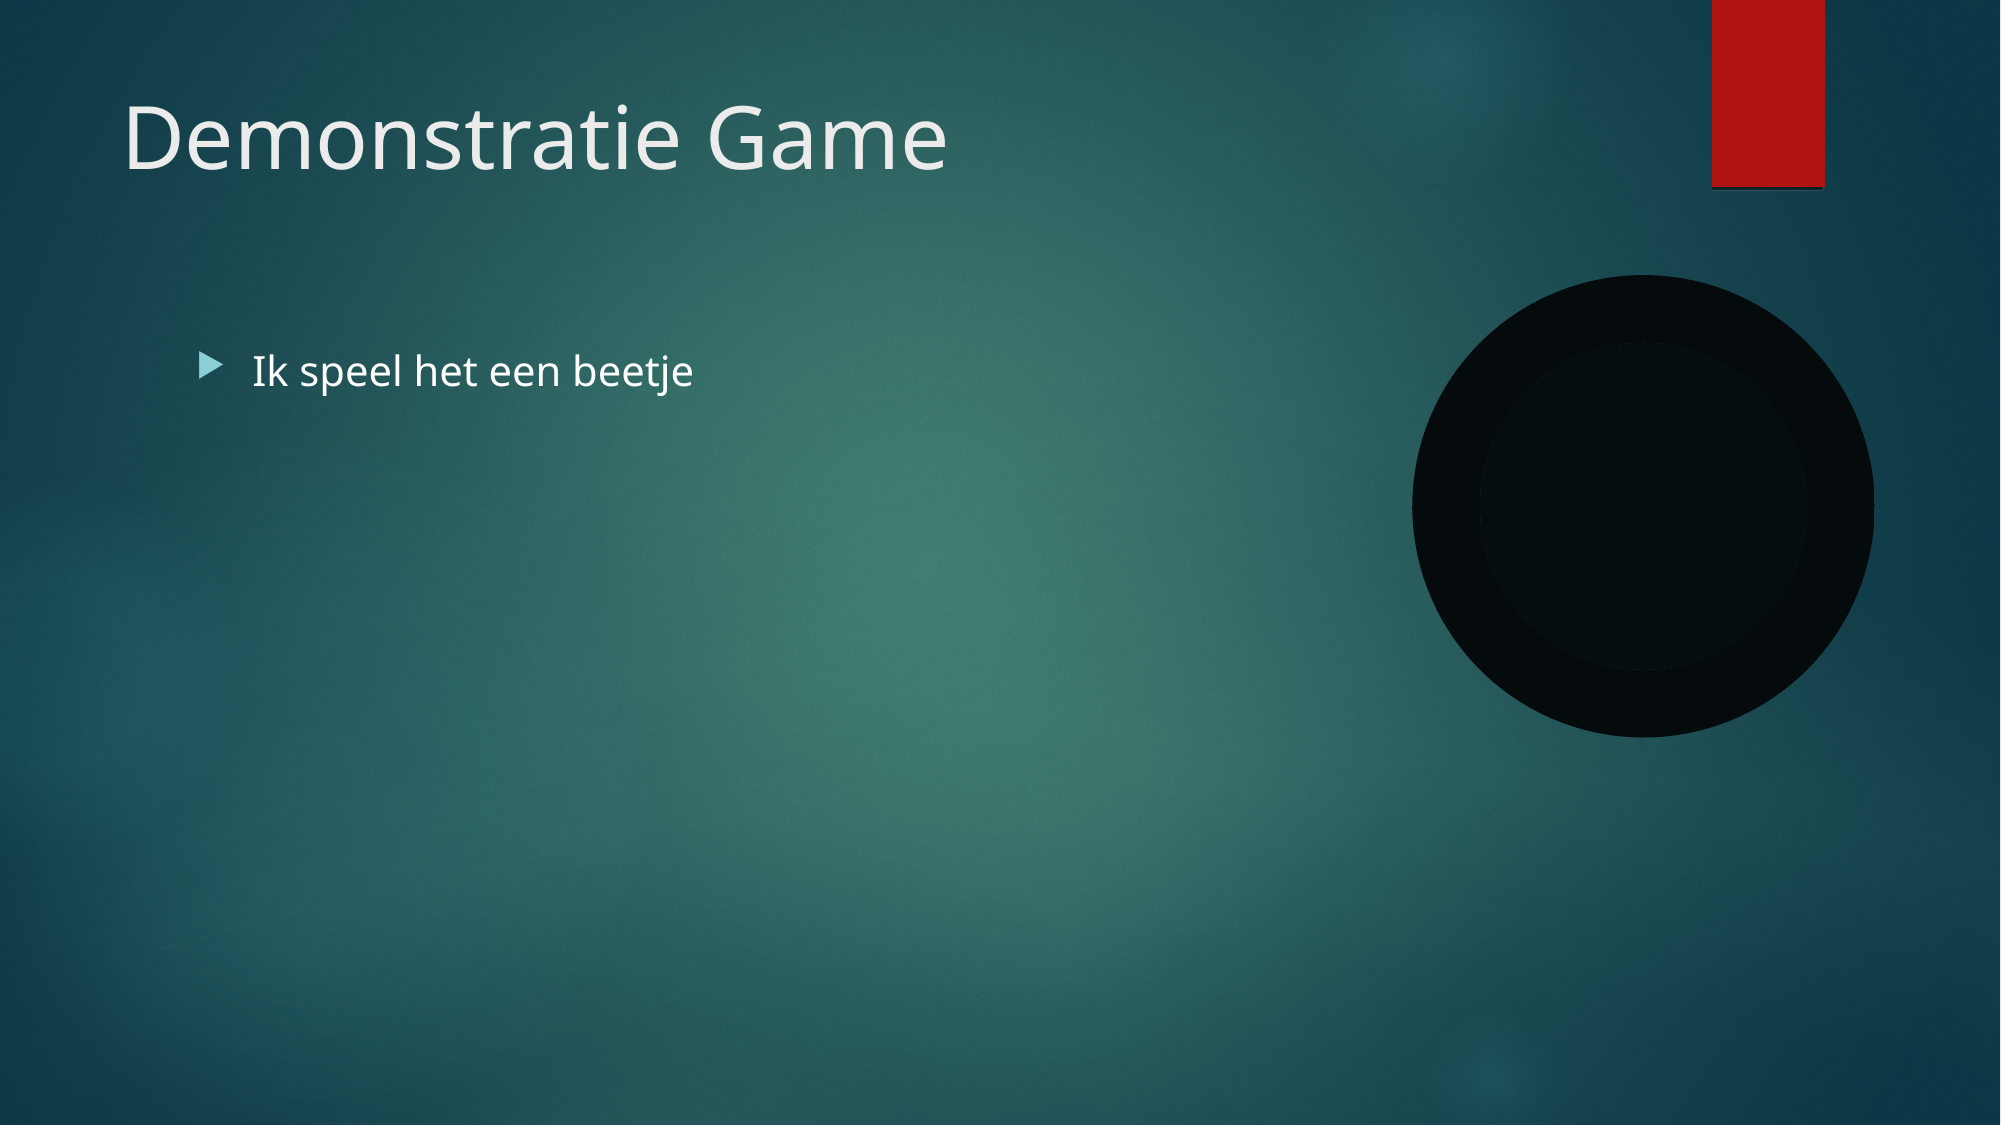

# Demonstratie Game
Ik speel het een beetje